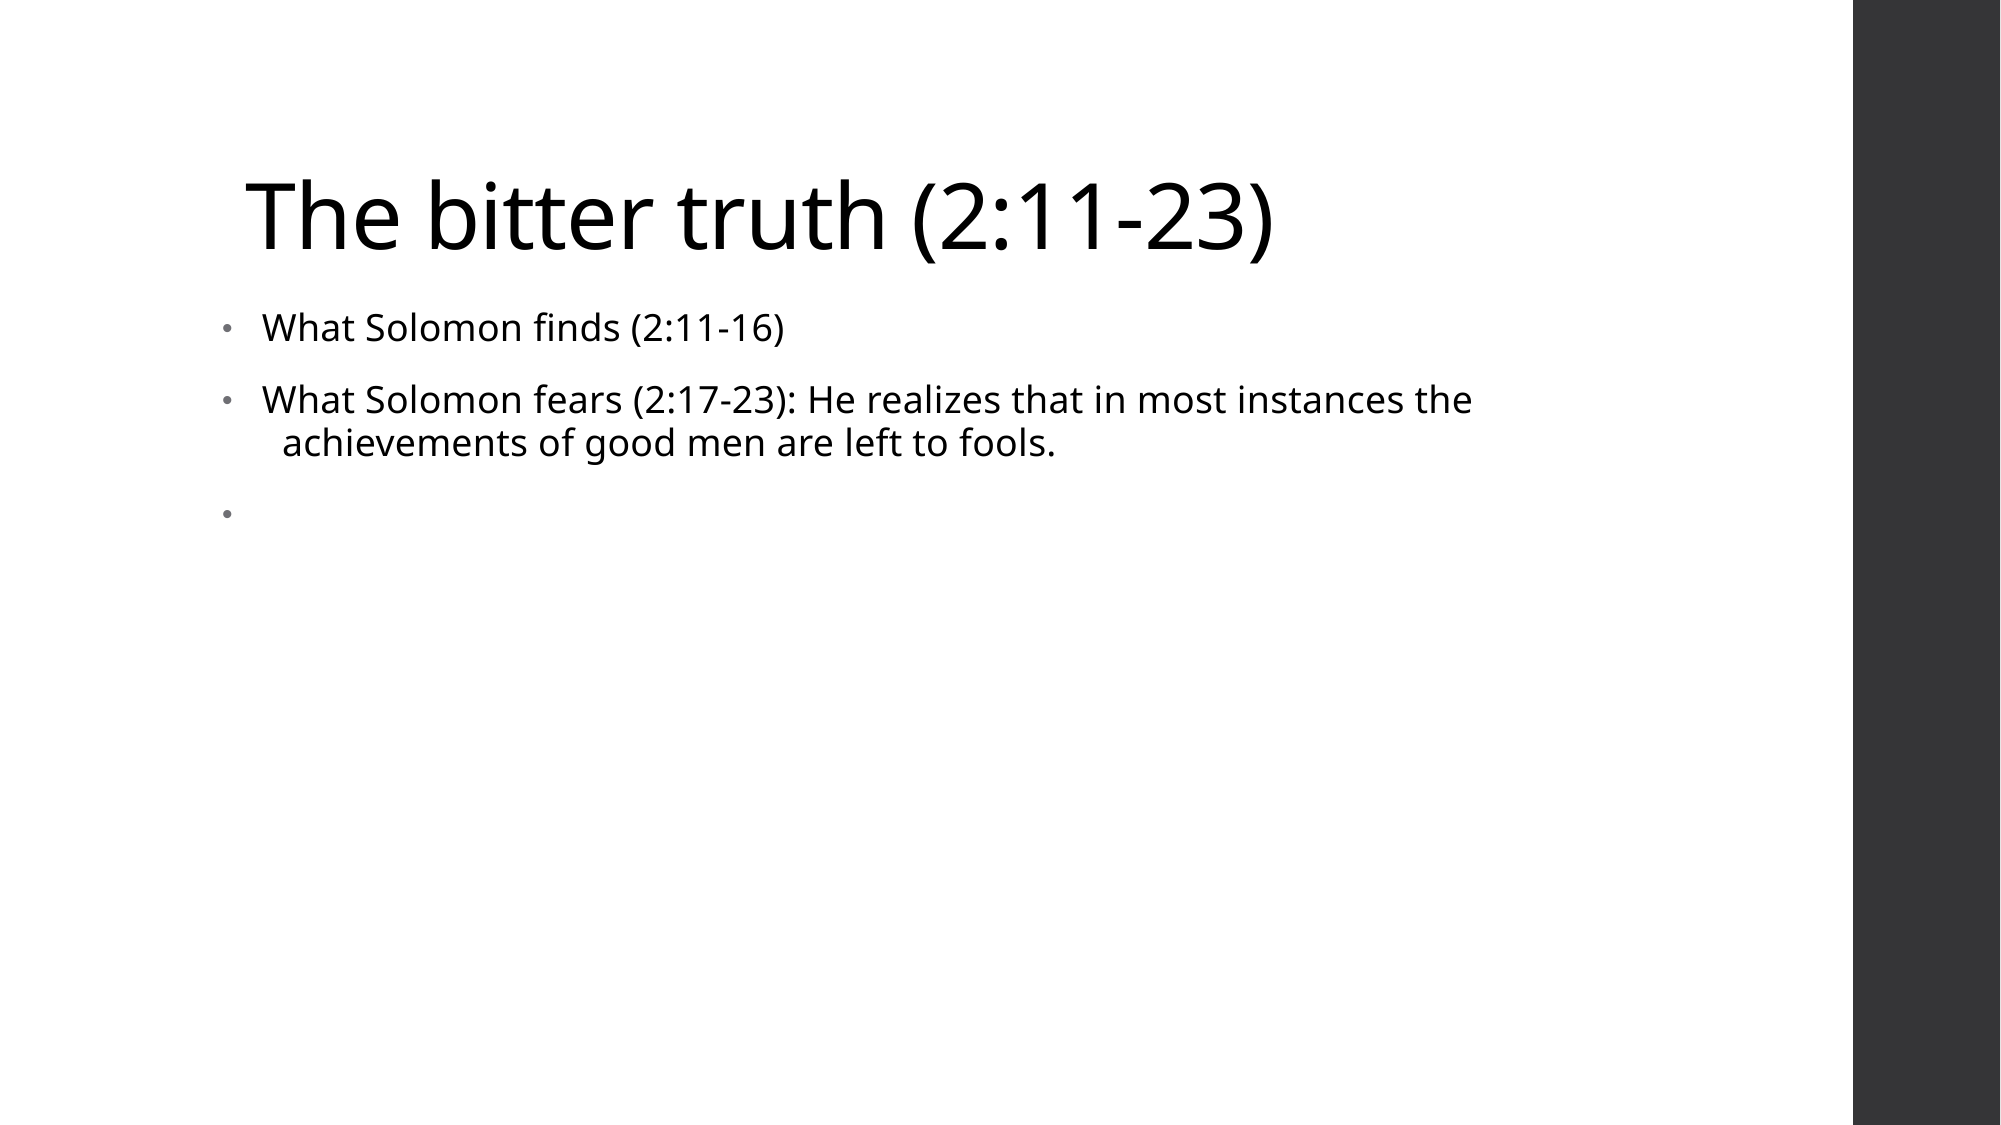

# The bitter truth (2:11-23)
 What Solomon finds (2:11-16)
 What Solomon fears (2:17-23): He realizes that in most instances the achievements of good men are left to fools.